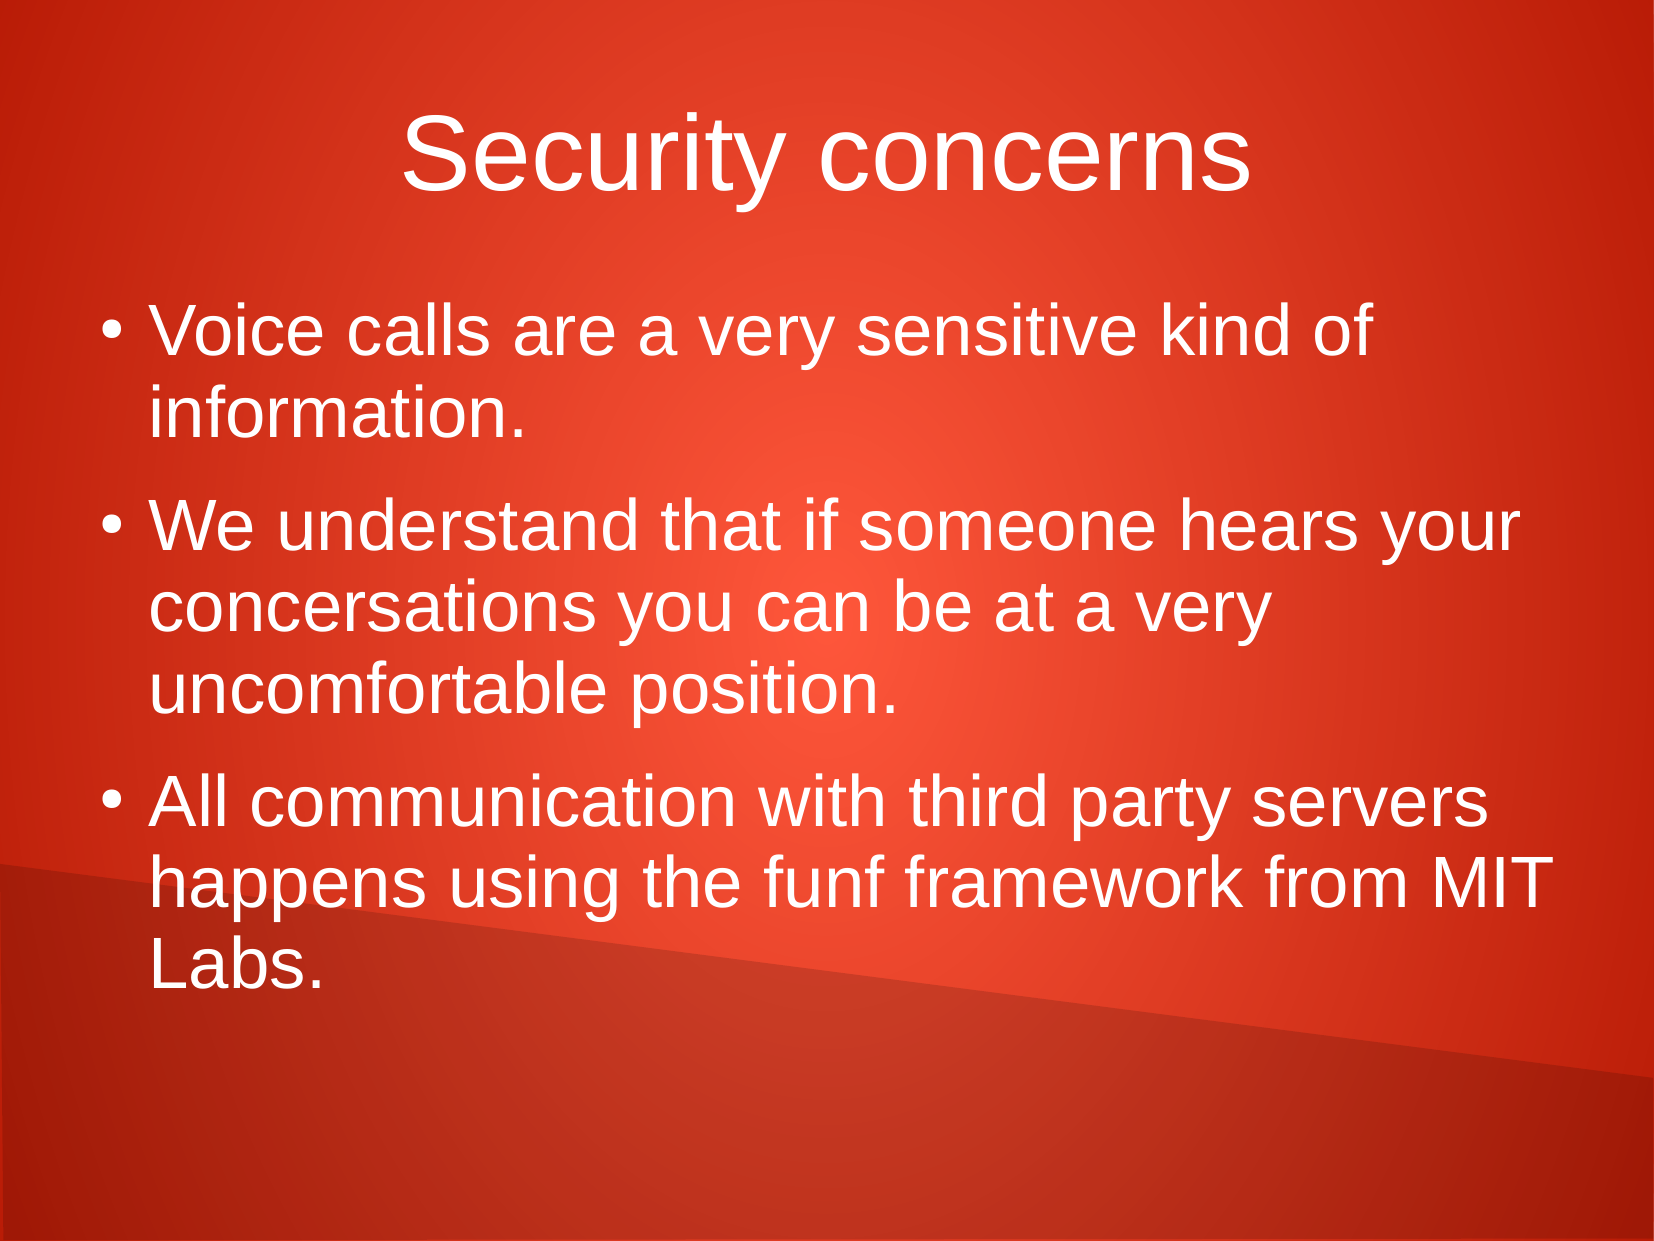

# Security concerns
Voice calls are a very sensitive kind of information.
We understand that if someone hears your concersations you can be at a very uncomfortable position.
All communication with third party servers happens using the funf framework from MIT Labs.